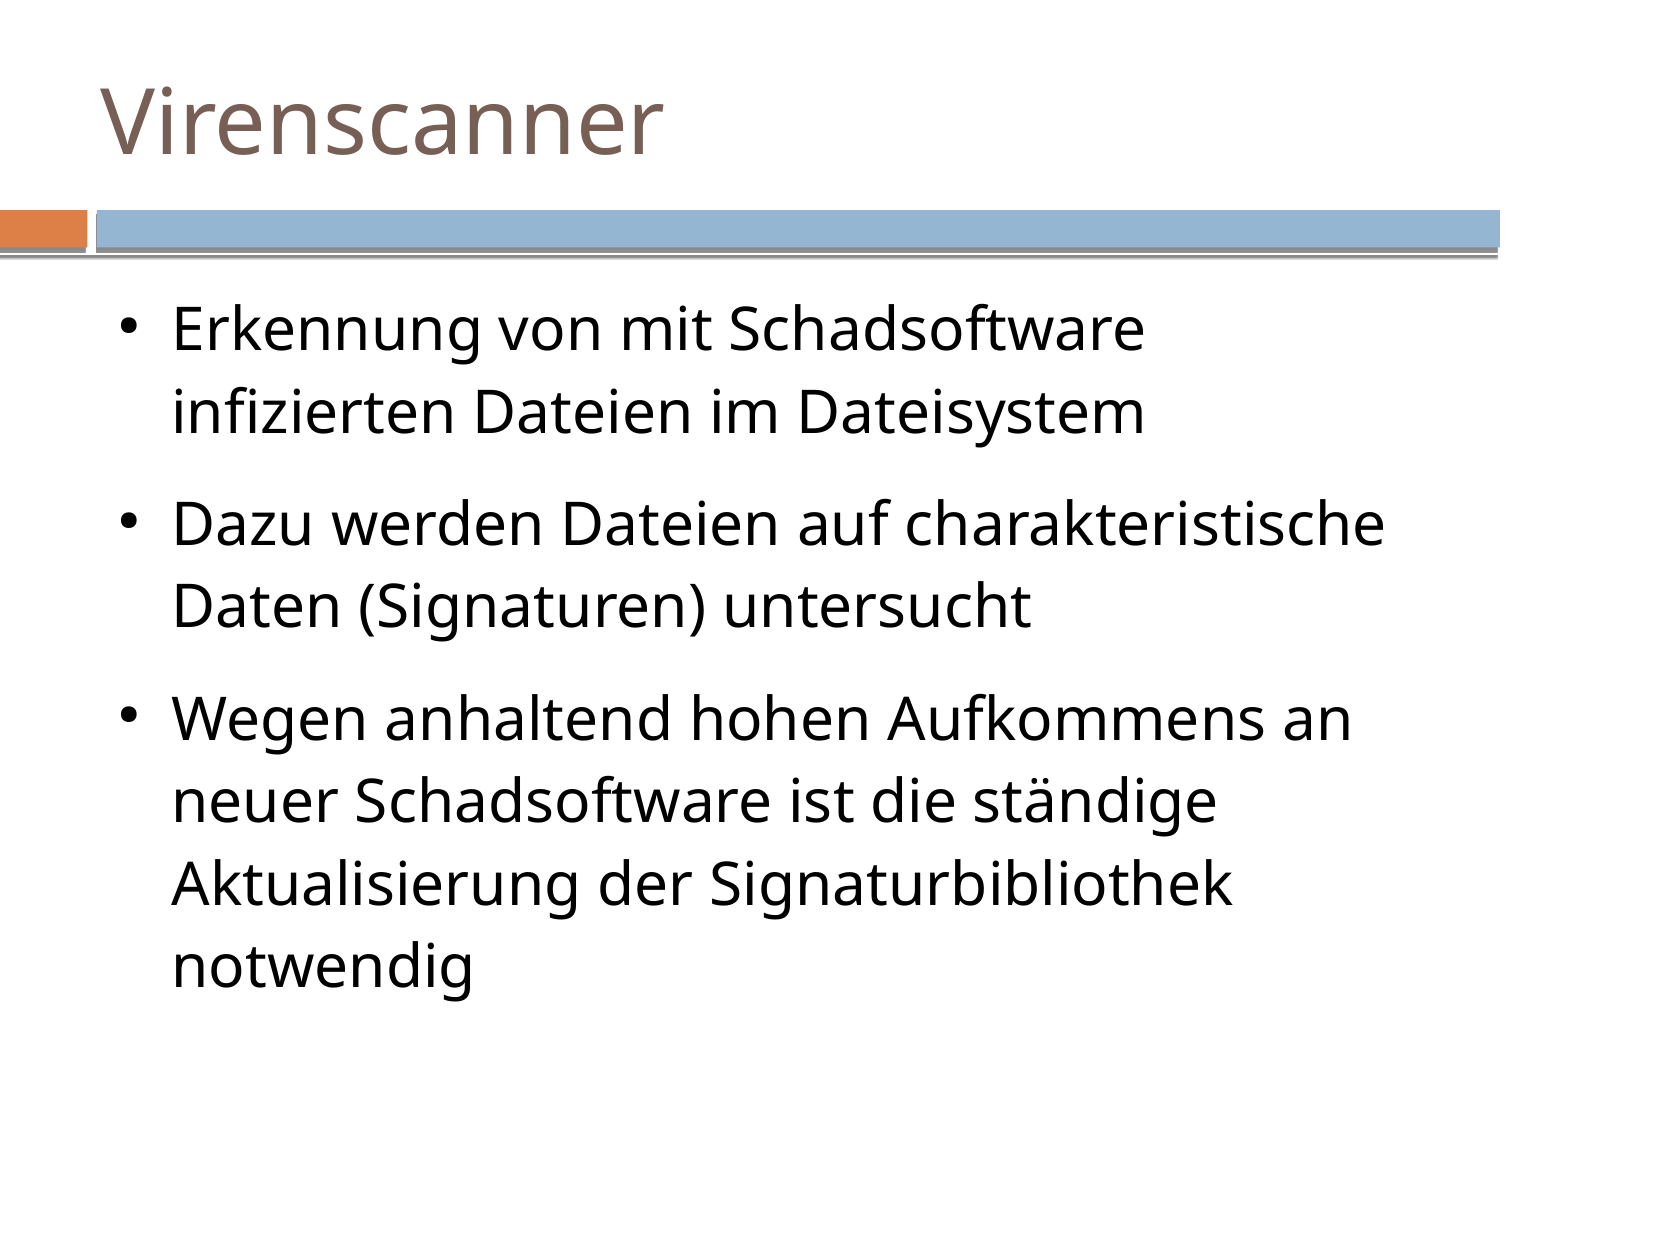

# Virenscanner
Erkennung von mit Schadsoftware infizierten Dateien im Dateisystem
Dazu werden Dateien auf charakteristische Daten (Signaturen) untersucht
Wegen anhaltend hohen Aufkommens an neuer Schadsoftware ist die ständige Aktualisierung der Signaturbibliothek notwendig